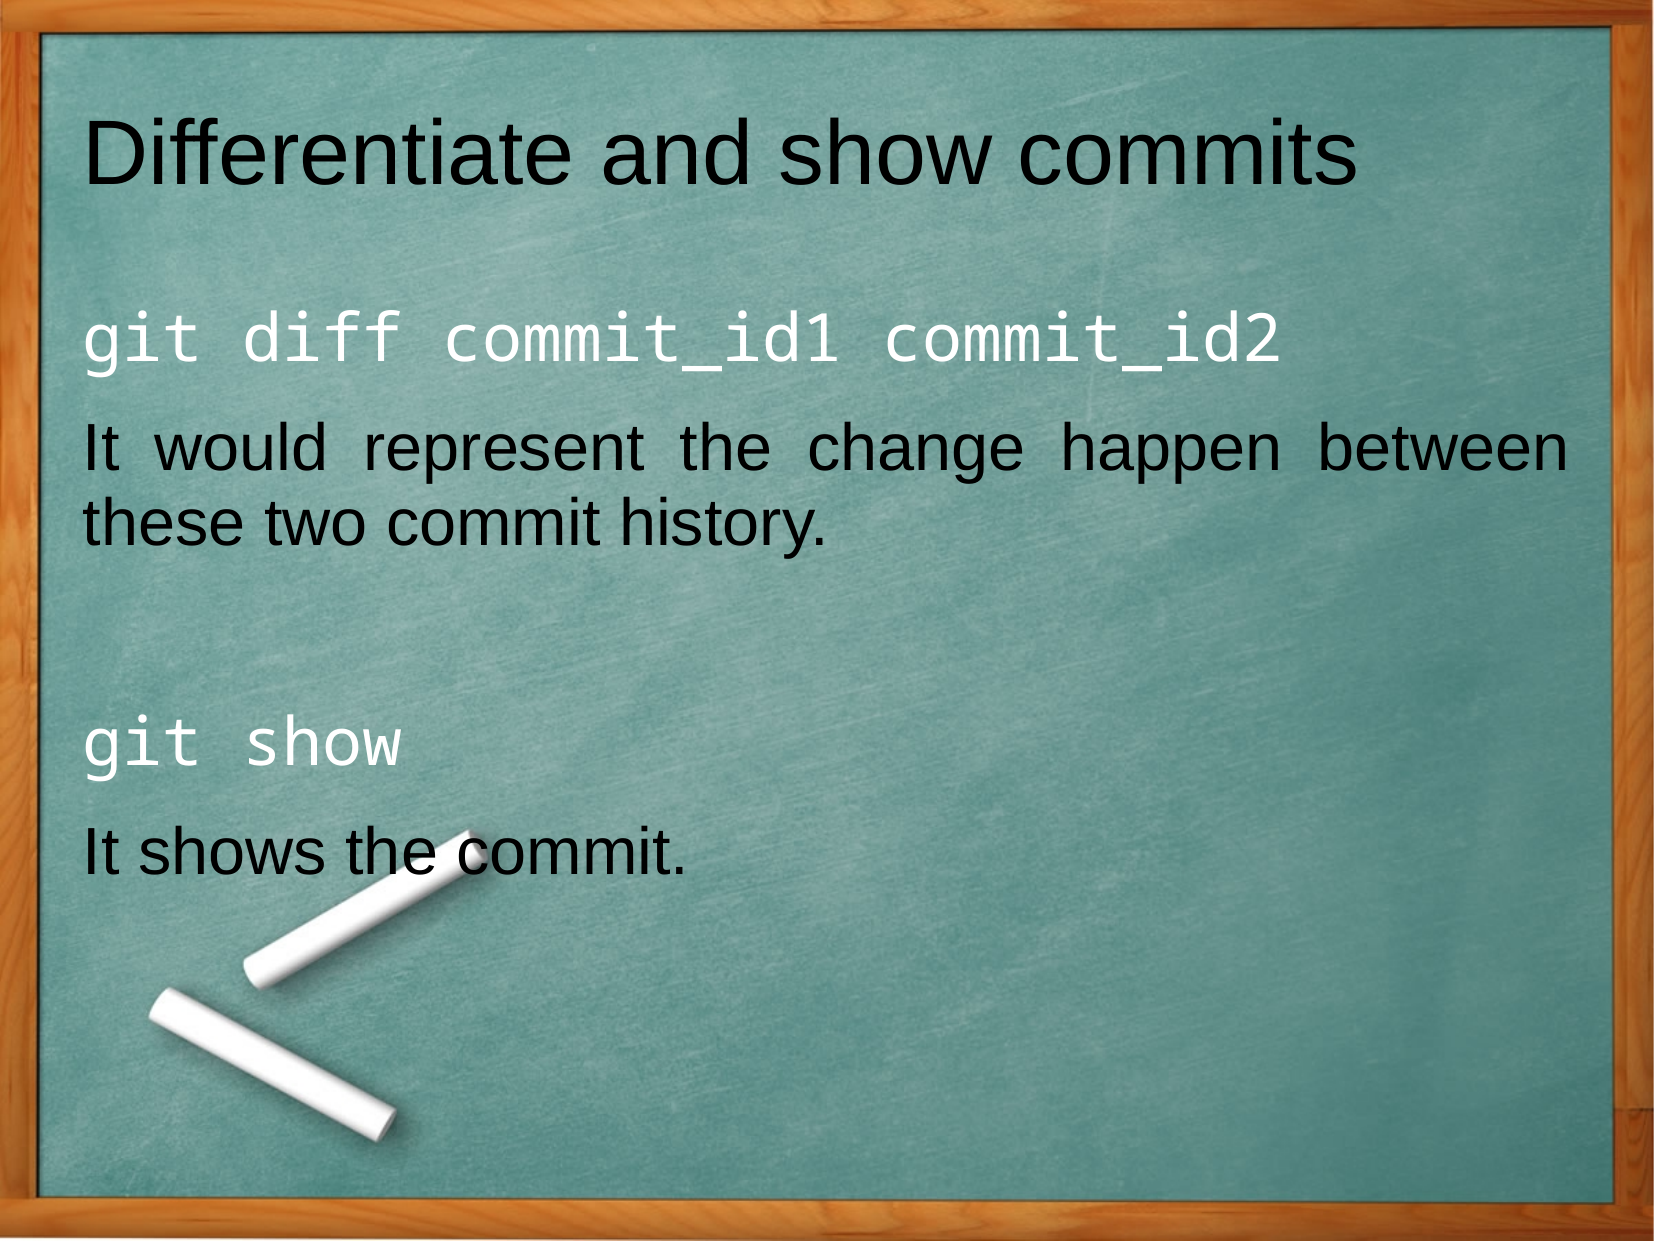

# Differentiate and show commits
git diff commit_id1 commit_id2
It would represent the change happen between these two commit history.
git show
It shows the commit.